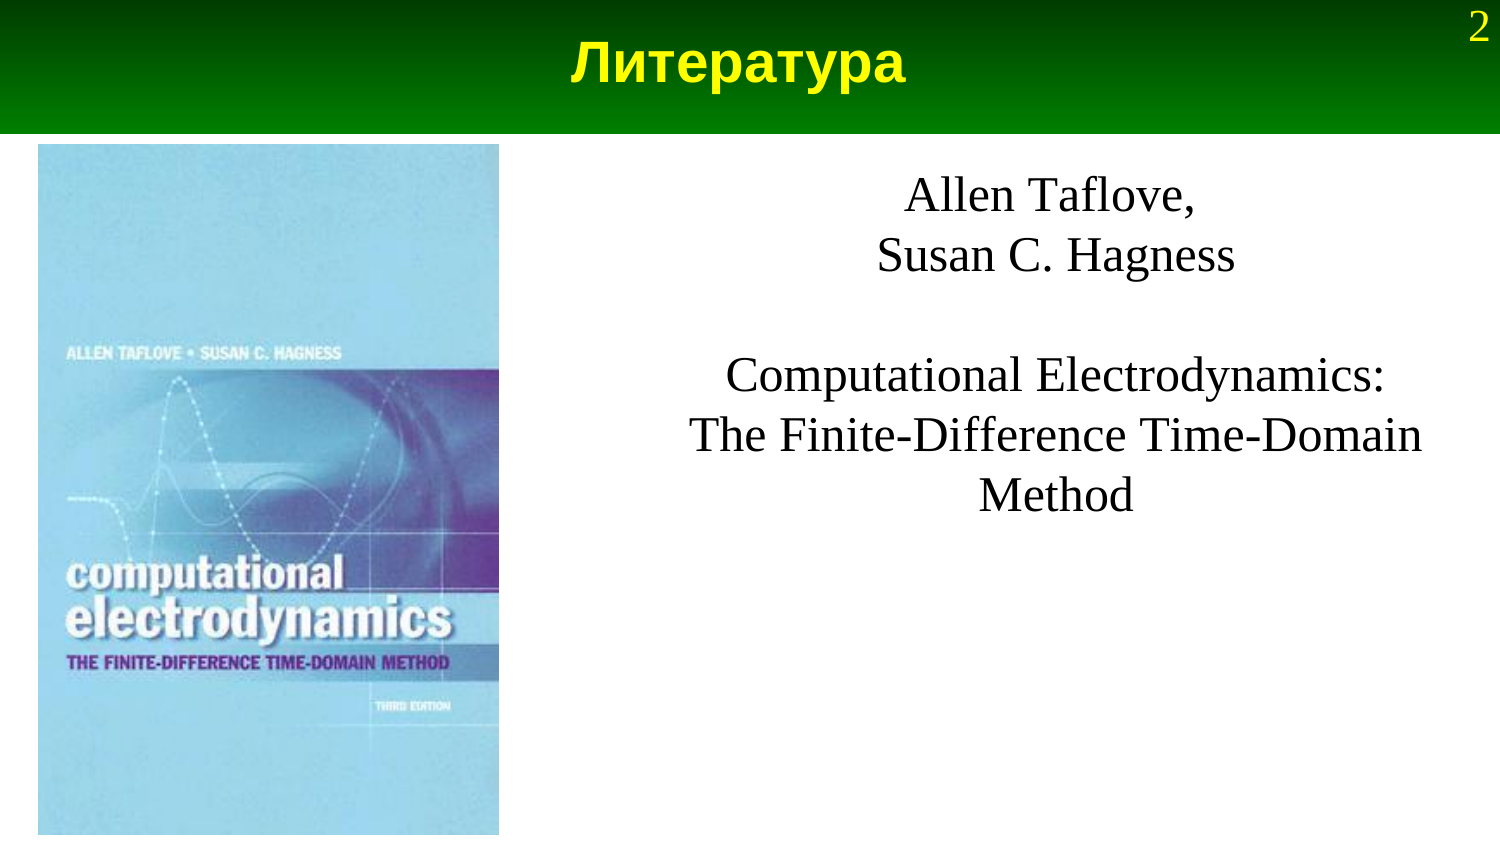

# Литература
Allen Taflove,
Susan C. Hagness
Computational Electrodynamics:
The Finite-Difference Time-Domain Method